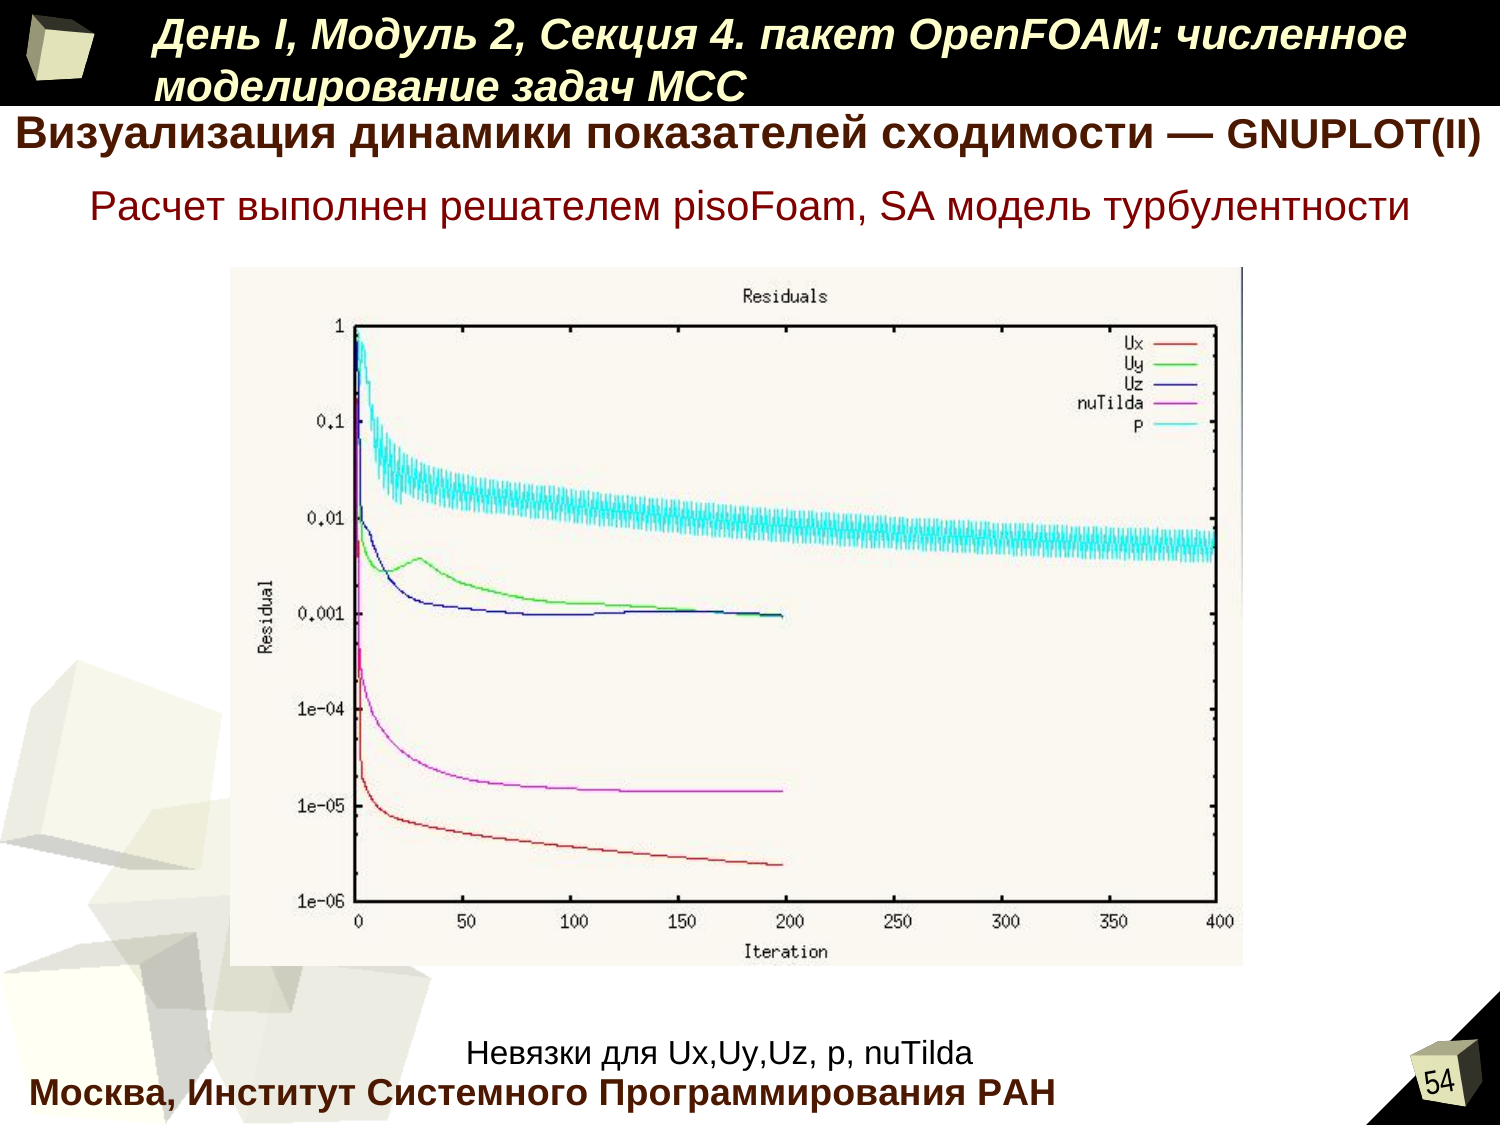

Визуализация динамики показателей сходимости — GNUPLOT(II)
Расчет выполнен решателем pisoFoam, SA модель турбулентности
 	Невязки для Ux,Uy,Uz, p, nuTilda